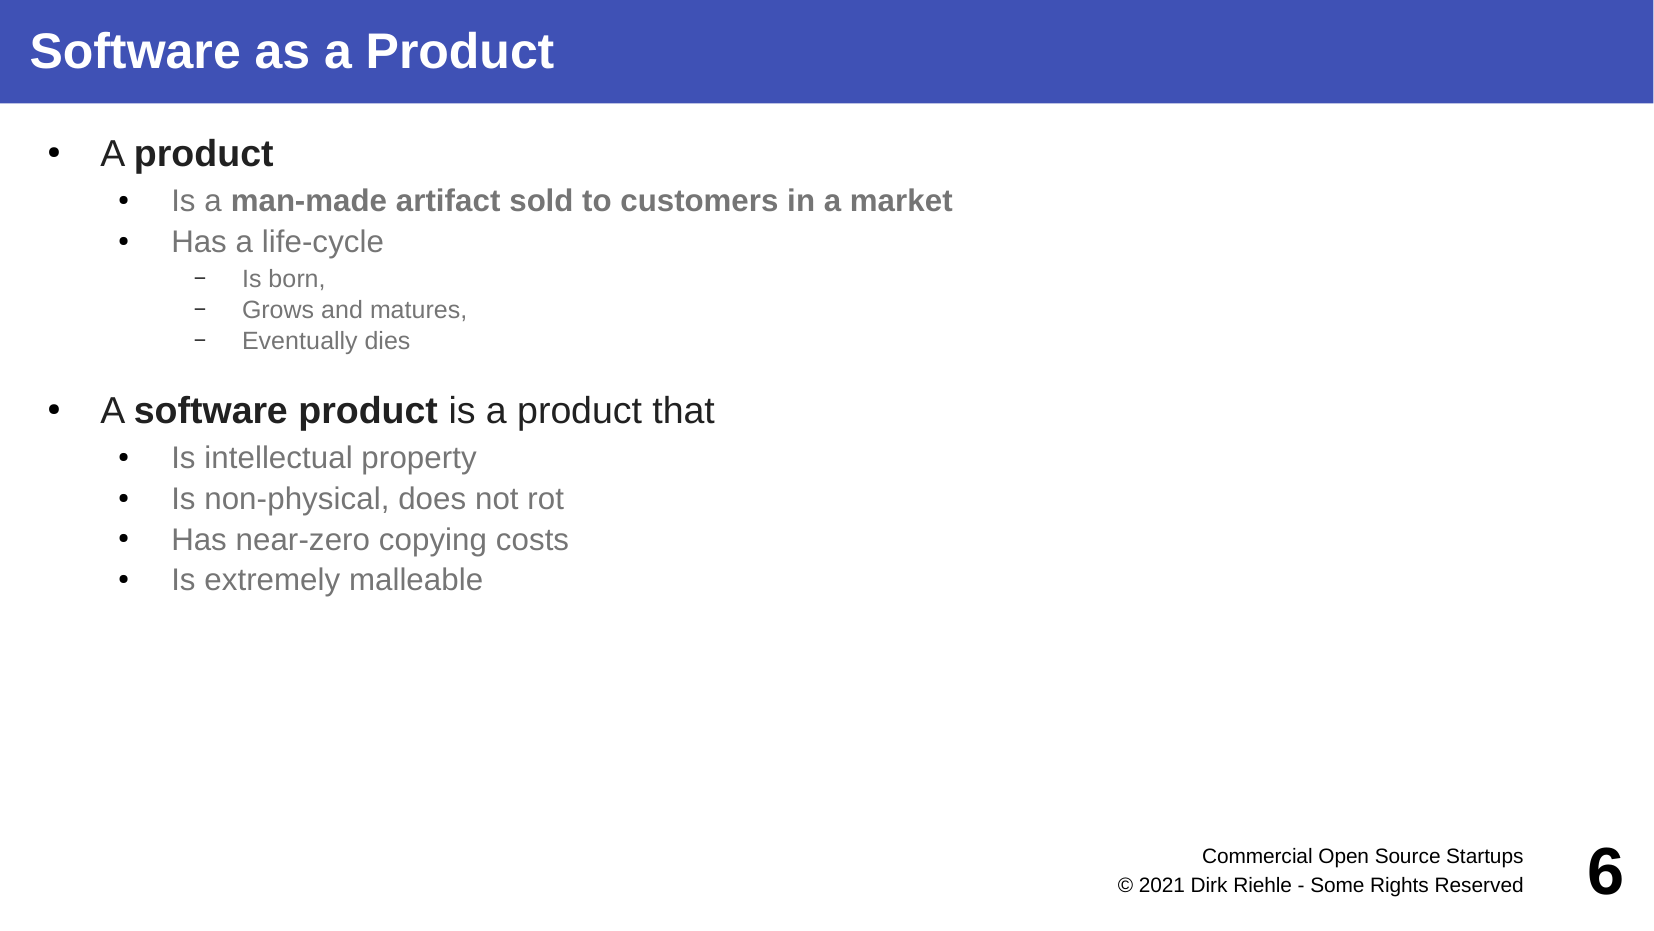

# Software as a Product
A product
Is a man-made artifact sold to customers in a market
Has a life-cycle
Is born,
Grows and matures,
Eventually dies
A software product is a product that
Is intellectual property
Is non-physical, does not rot
Has near-zero copying costs
Is extremely malleable
Commercial Open Source Startups
6
© 2021 Dirk Riehle - Some Rights Reserved